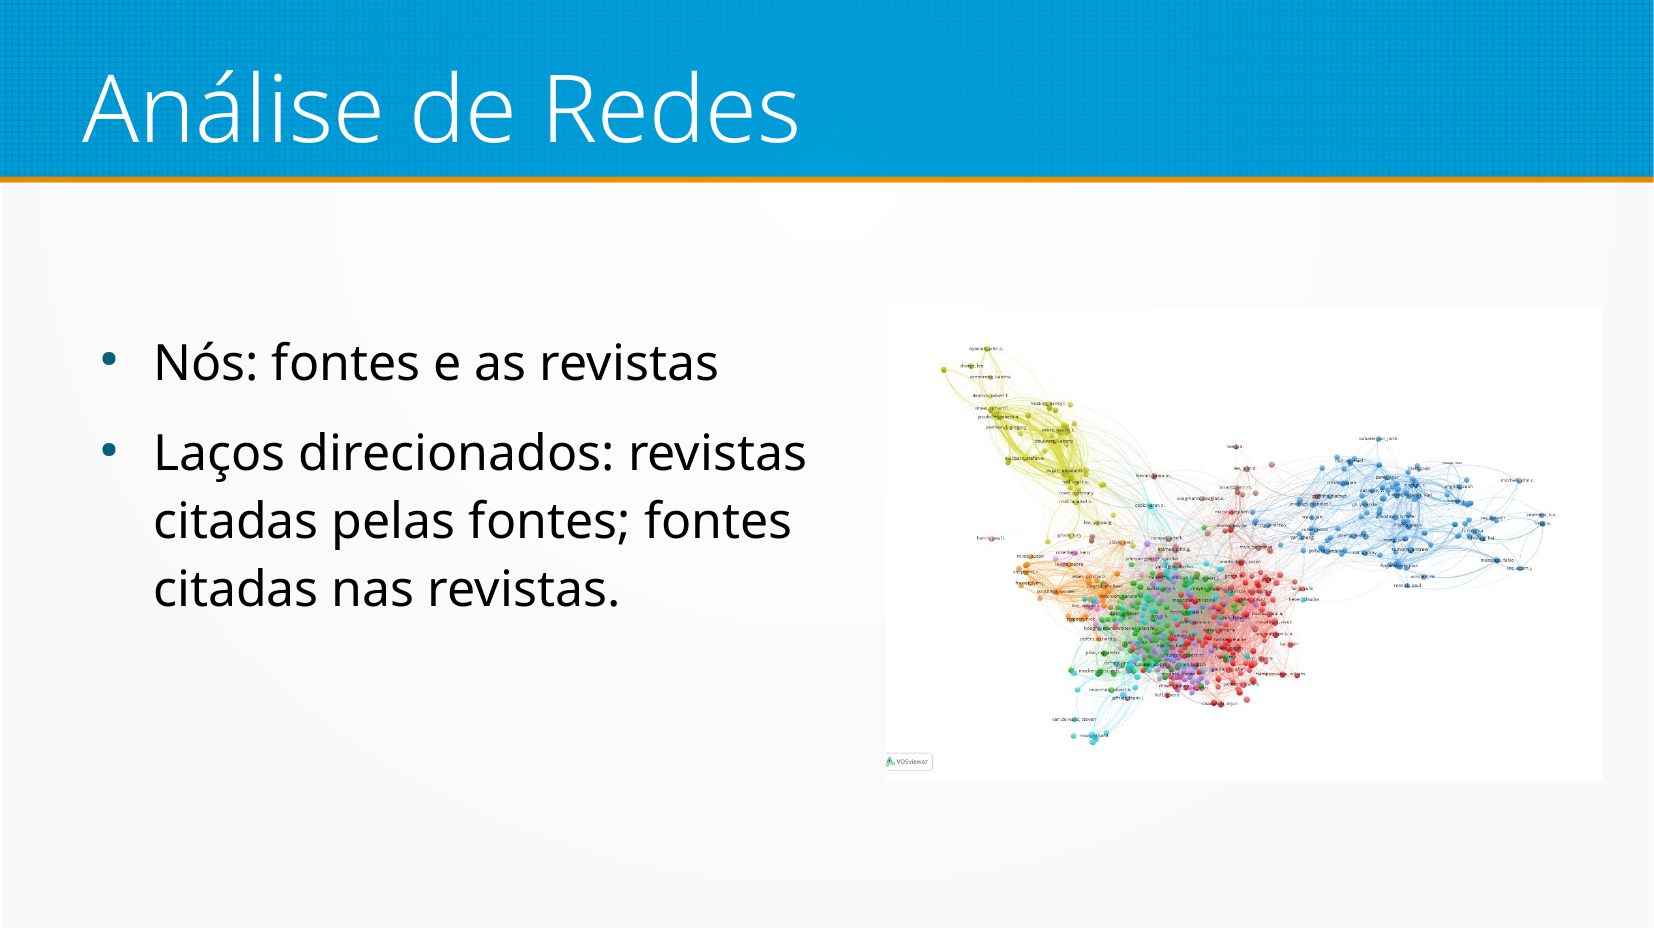

# Análise de Redes
Nós: fontes e as revistas
Laços direcionados: revistas citadas pelas fontes; fontes citadas nas revistas.